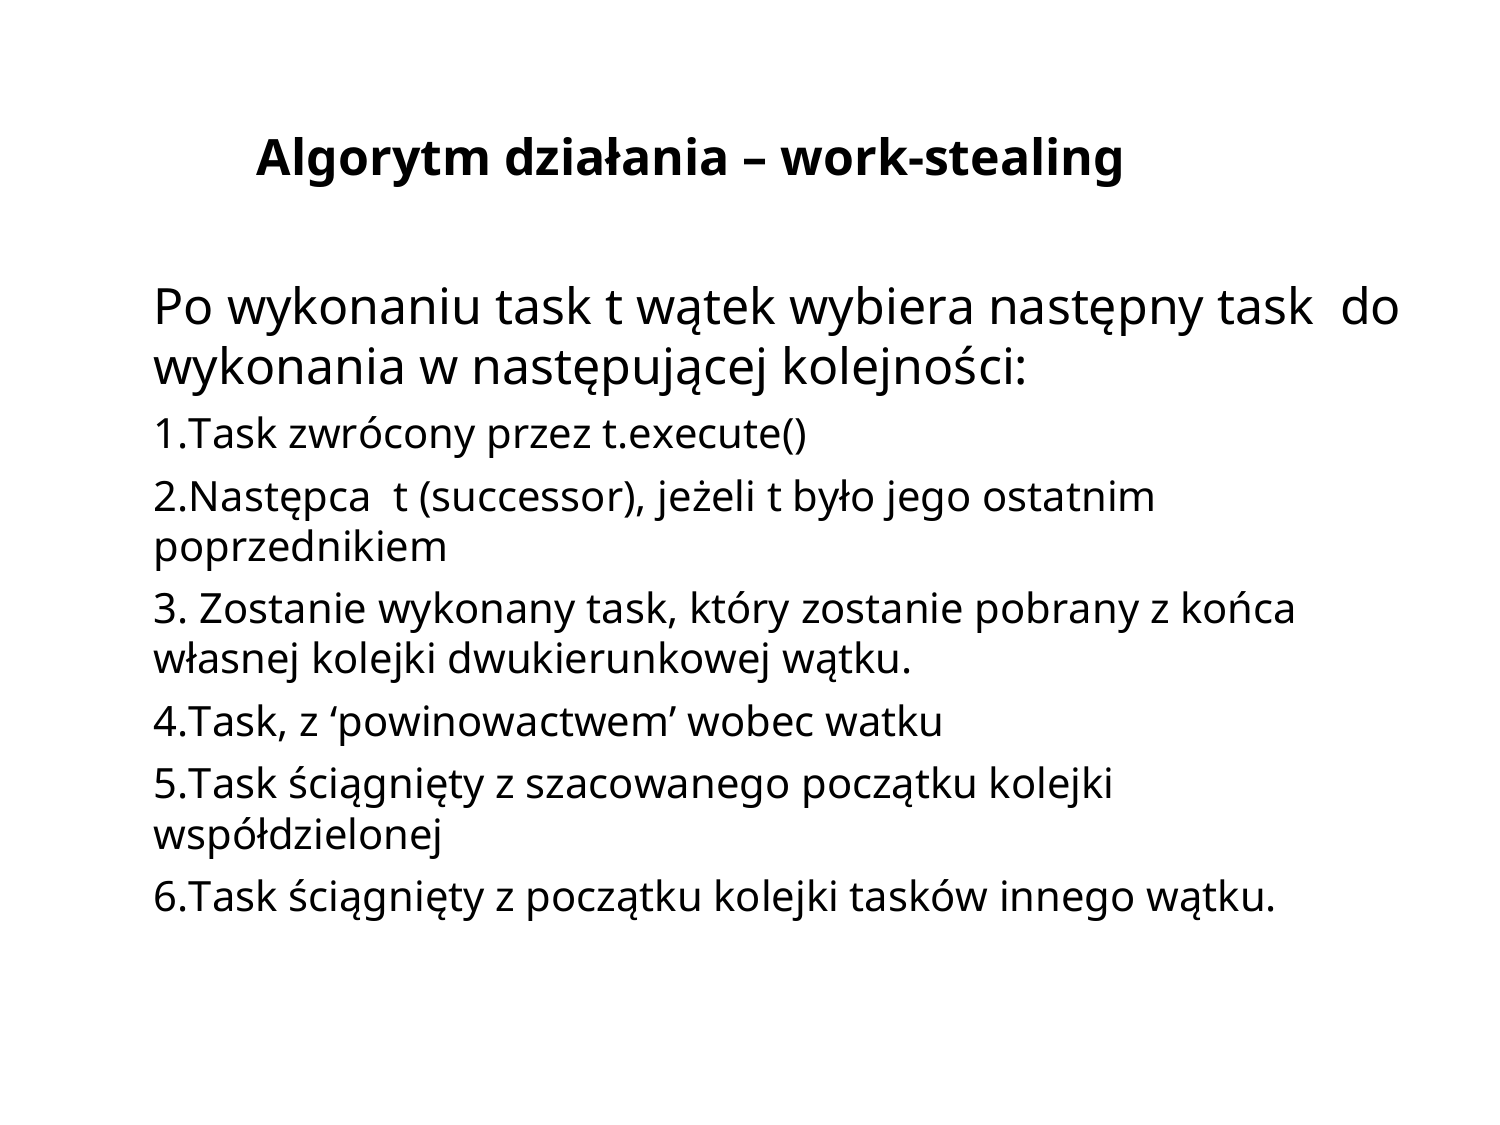

# Algorytm działania – work-stealing
Po wykonaniu task t wątek wybiera następny task do wykonania w następującej kolejności:
1.Task zwrócony przez t.execute()
2.Następca t (successor), jeżeli t było jego ostatnim poprzednikiem
3. Zostanie wykonany task, który zostanie pobrany z końca własnej kolejki dwukierunkowej wątku.
4.Task, z ‘powinowactwem’ wobec watku
5.Task ściągnięty z szacowanego początku kolejki współdzielonej
6.Task ściągnięty z początku kolejki tasków innego wątku.